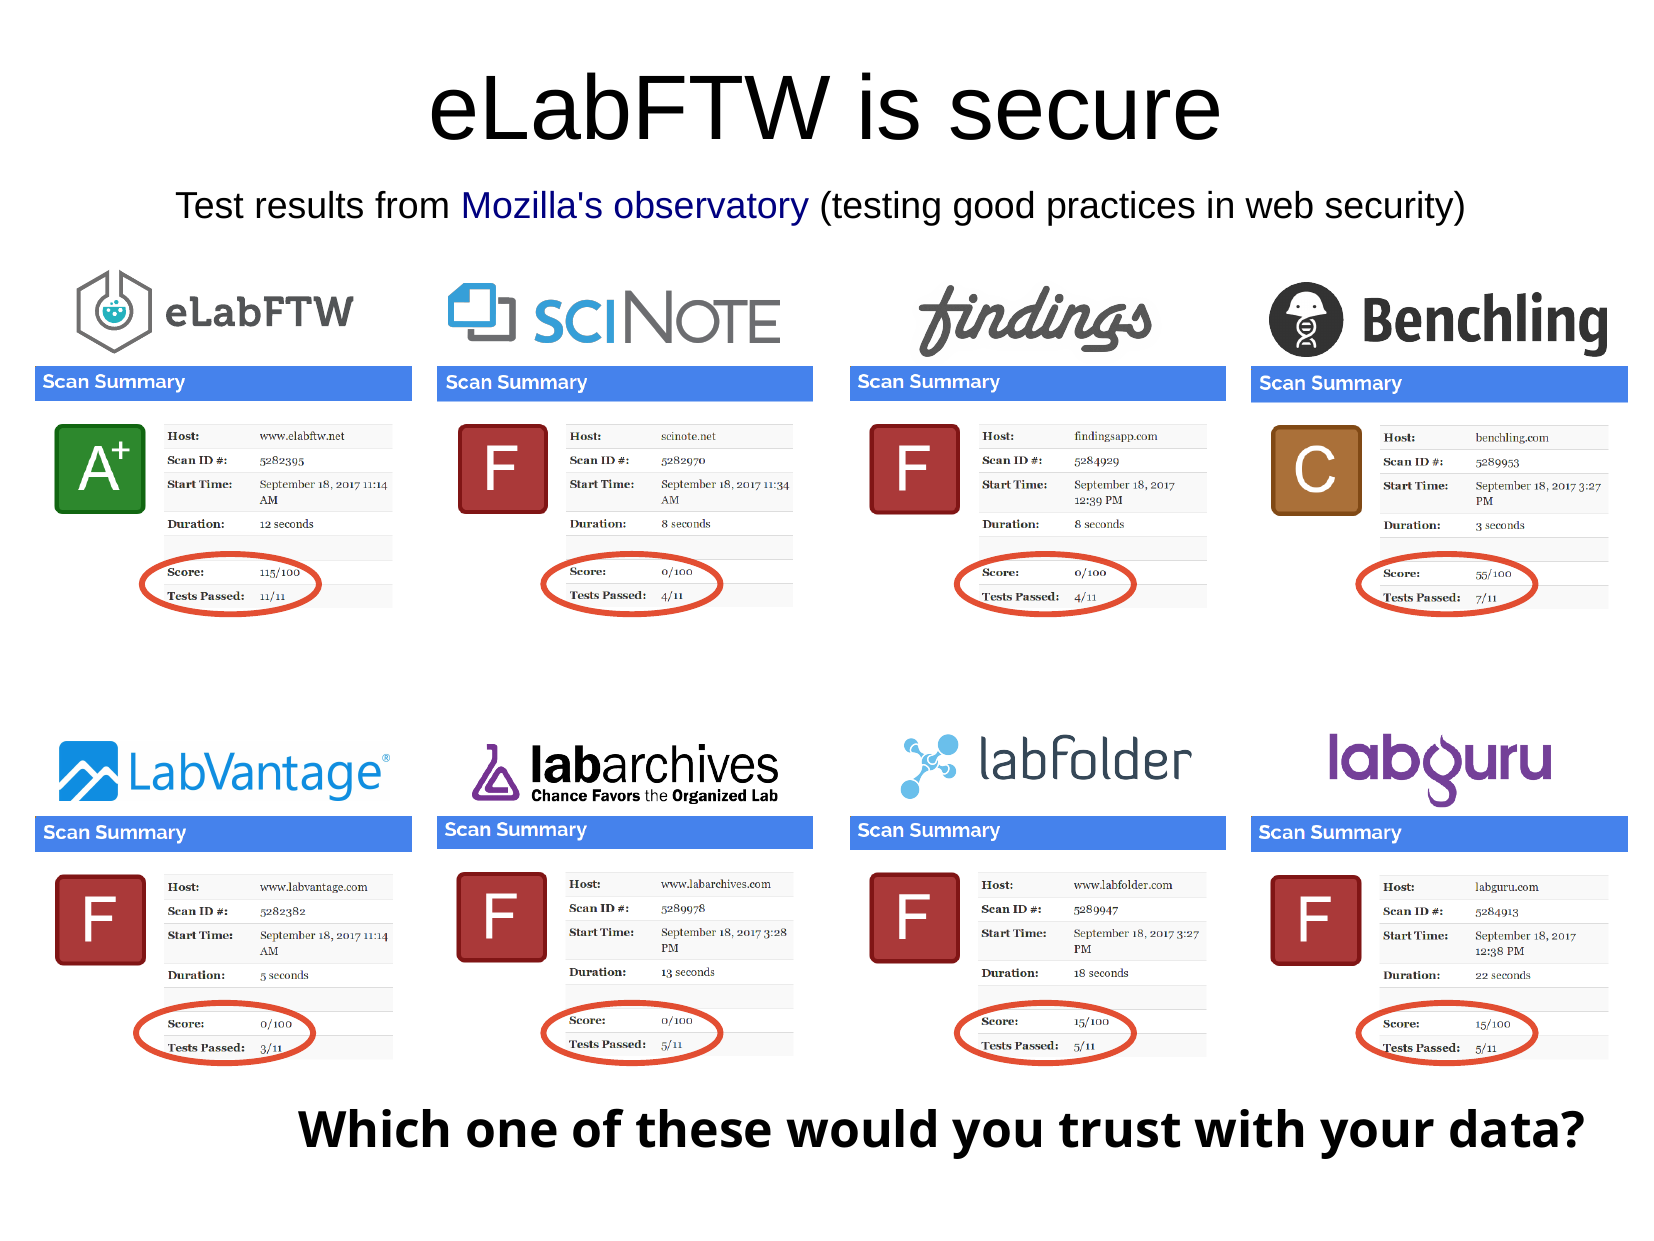

# eLabFTW is secure
Test results from Mozilla's observatory (testing good practices in web security)
Which one of these would you trust with your data?